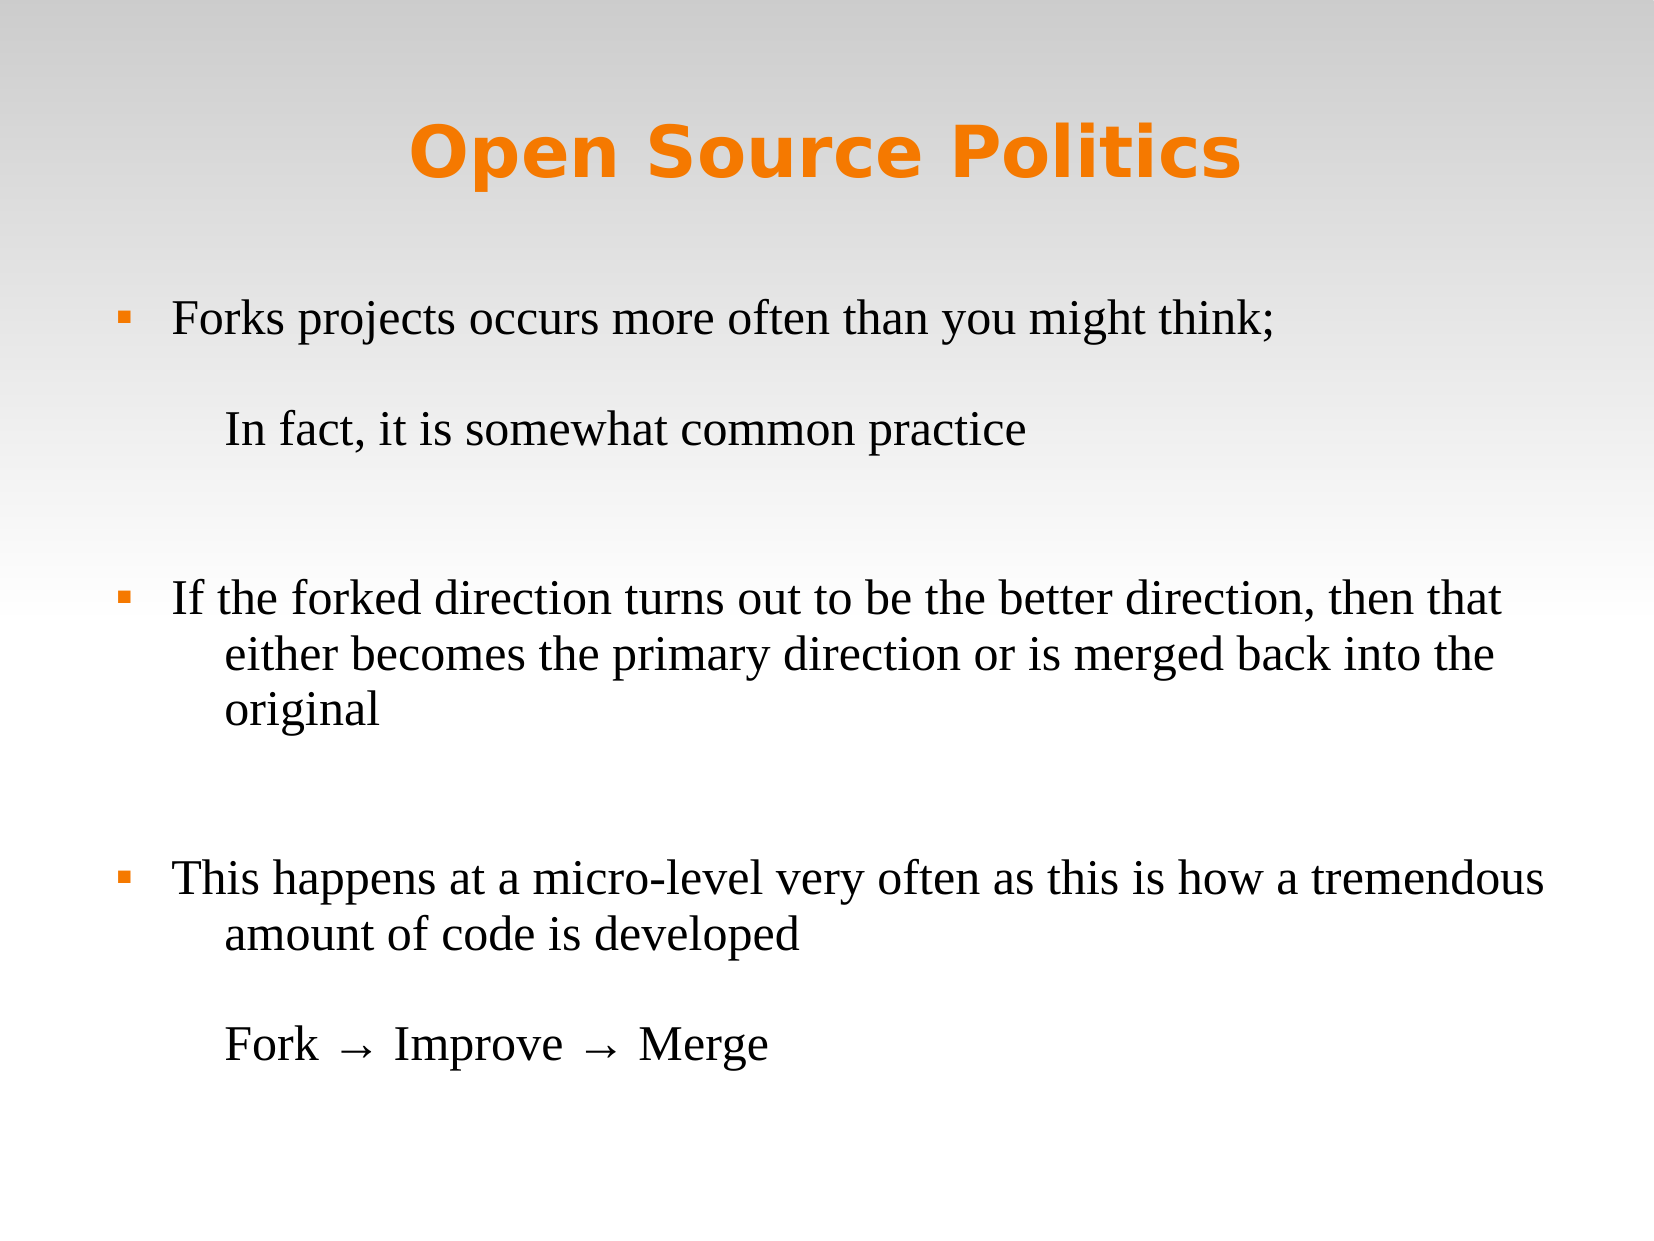

# Open Source Politics
Forks projects occurs more often than you might think;
In fact, it is somewhat common practice
If the forked direction turns out to be the better direction, then that either becomes the primary direction or is merged back into the original
This happens at a micro-level very often as this is how a tremendous amount of code is developed
Fork → Improve → Merge